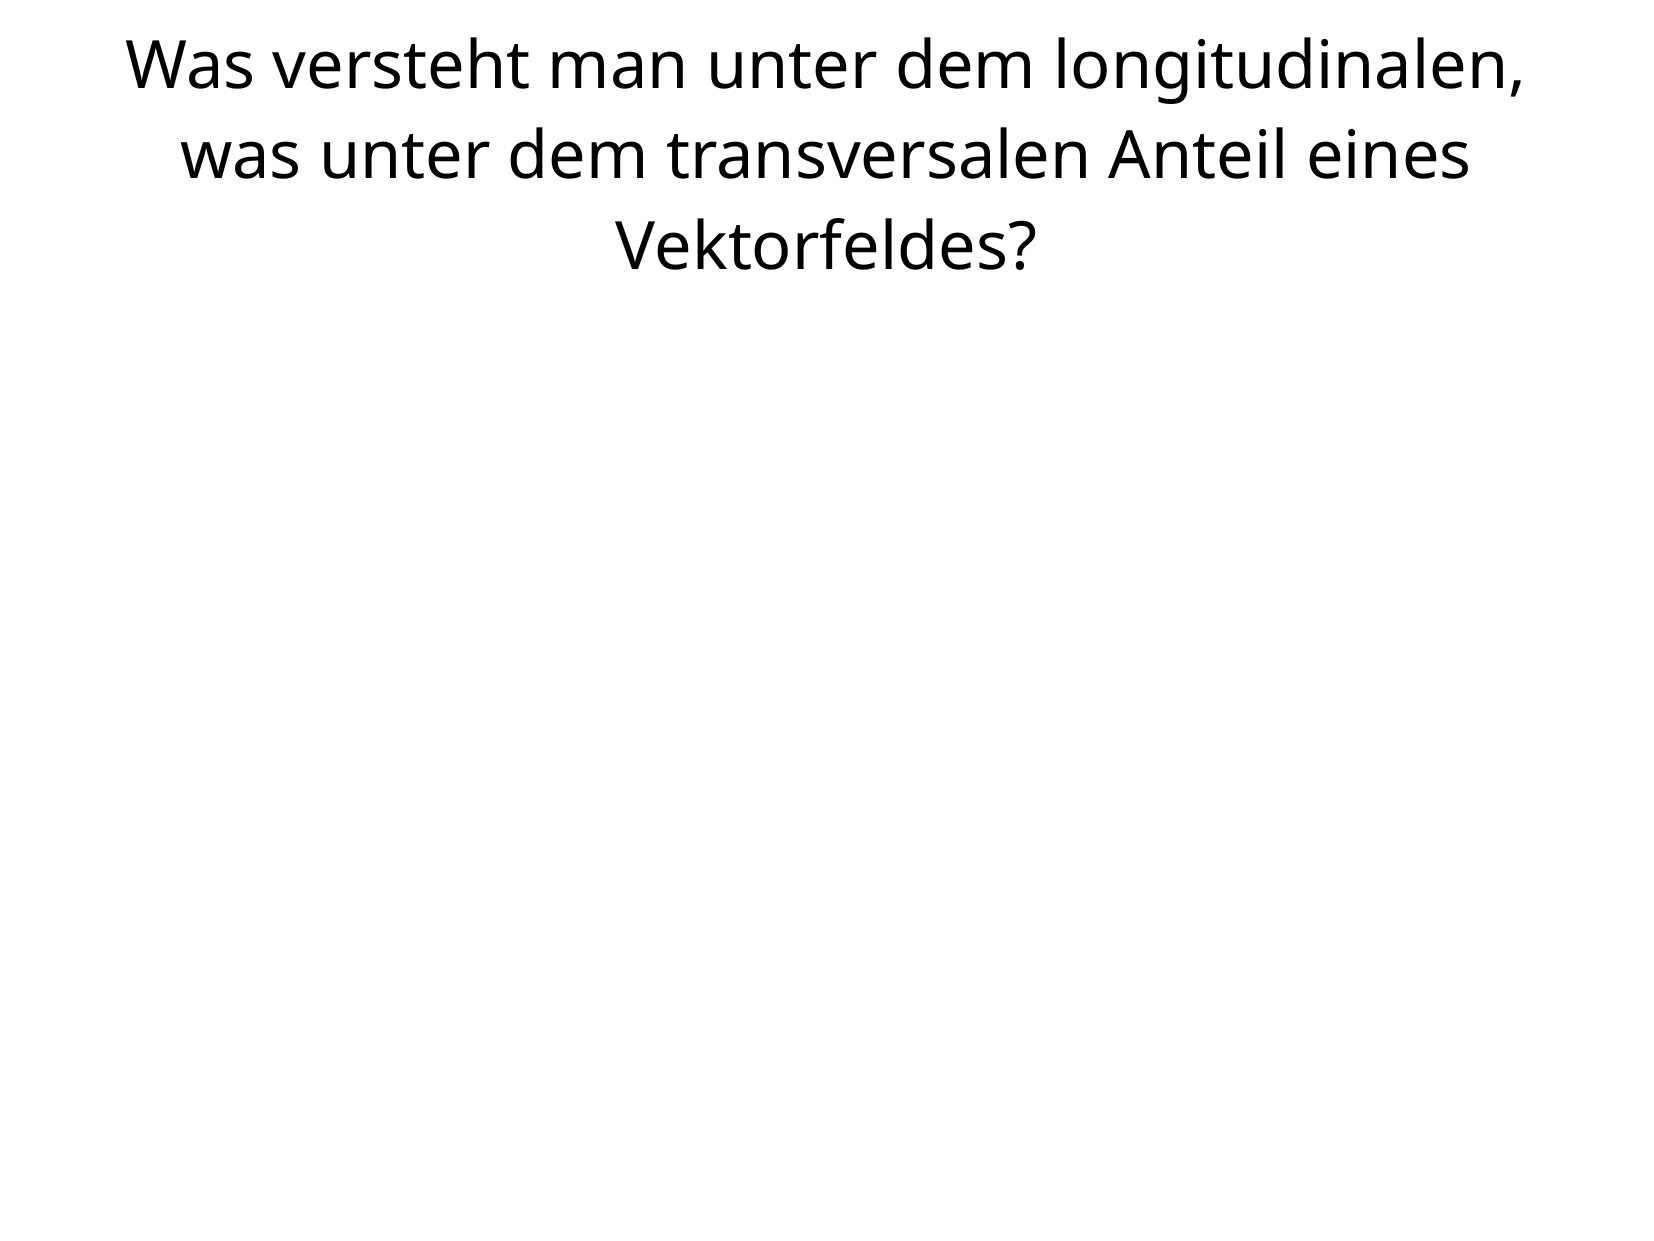

# Was versteht man unter dem longitudinalen, was unter dem transversalen Anteil eines Vektorfeldes?